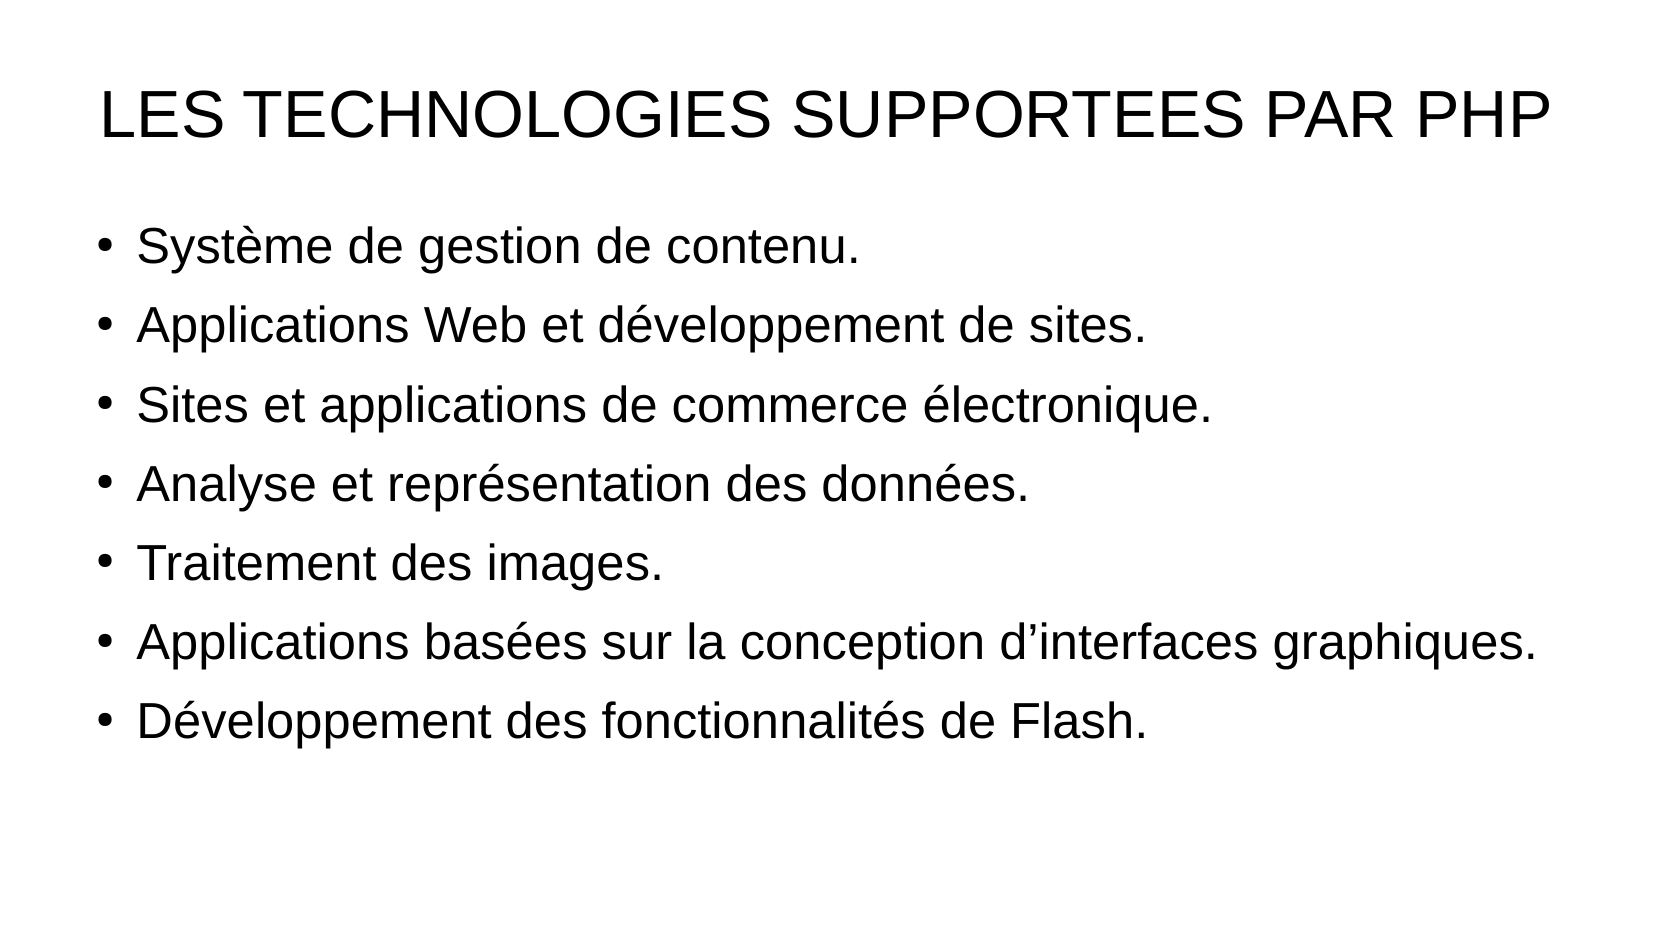

# LES TECHNOLOGIES SUPPORTEES PAR PHP
Système de gestion de contenu.
Applications Web et développement de sites.
Sites et applications de commerce électronique.
Analyse et représentation des données.
Traitement des images.
Applications basées sur la conception d’interfaces graphiques.
Développement des fonctionnalités de Flash.